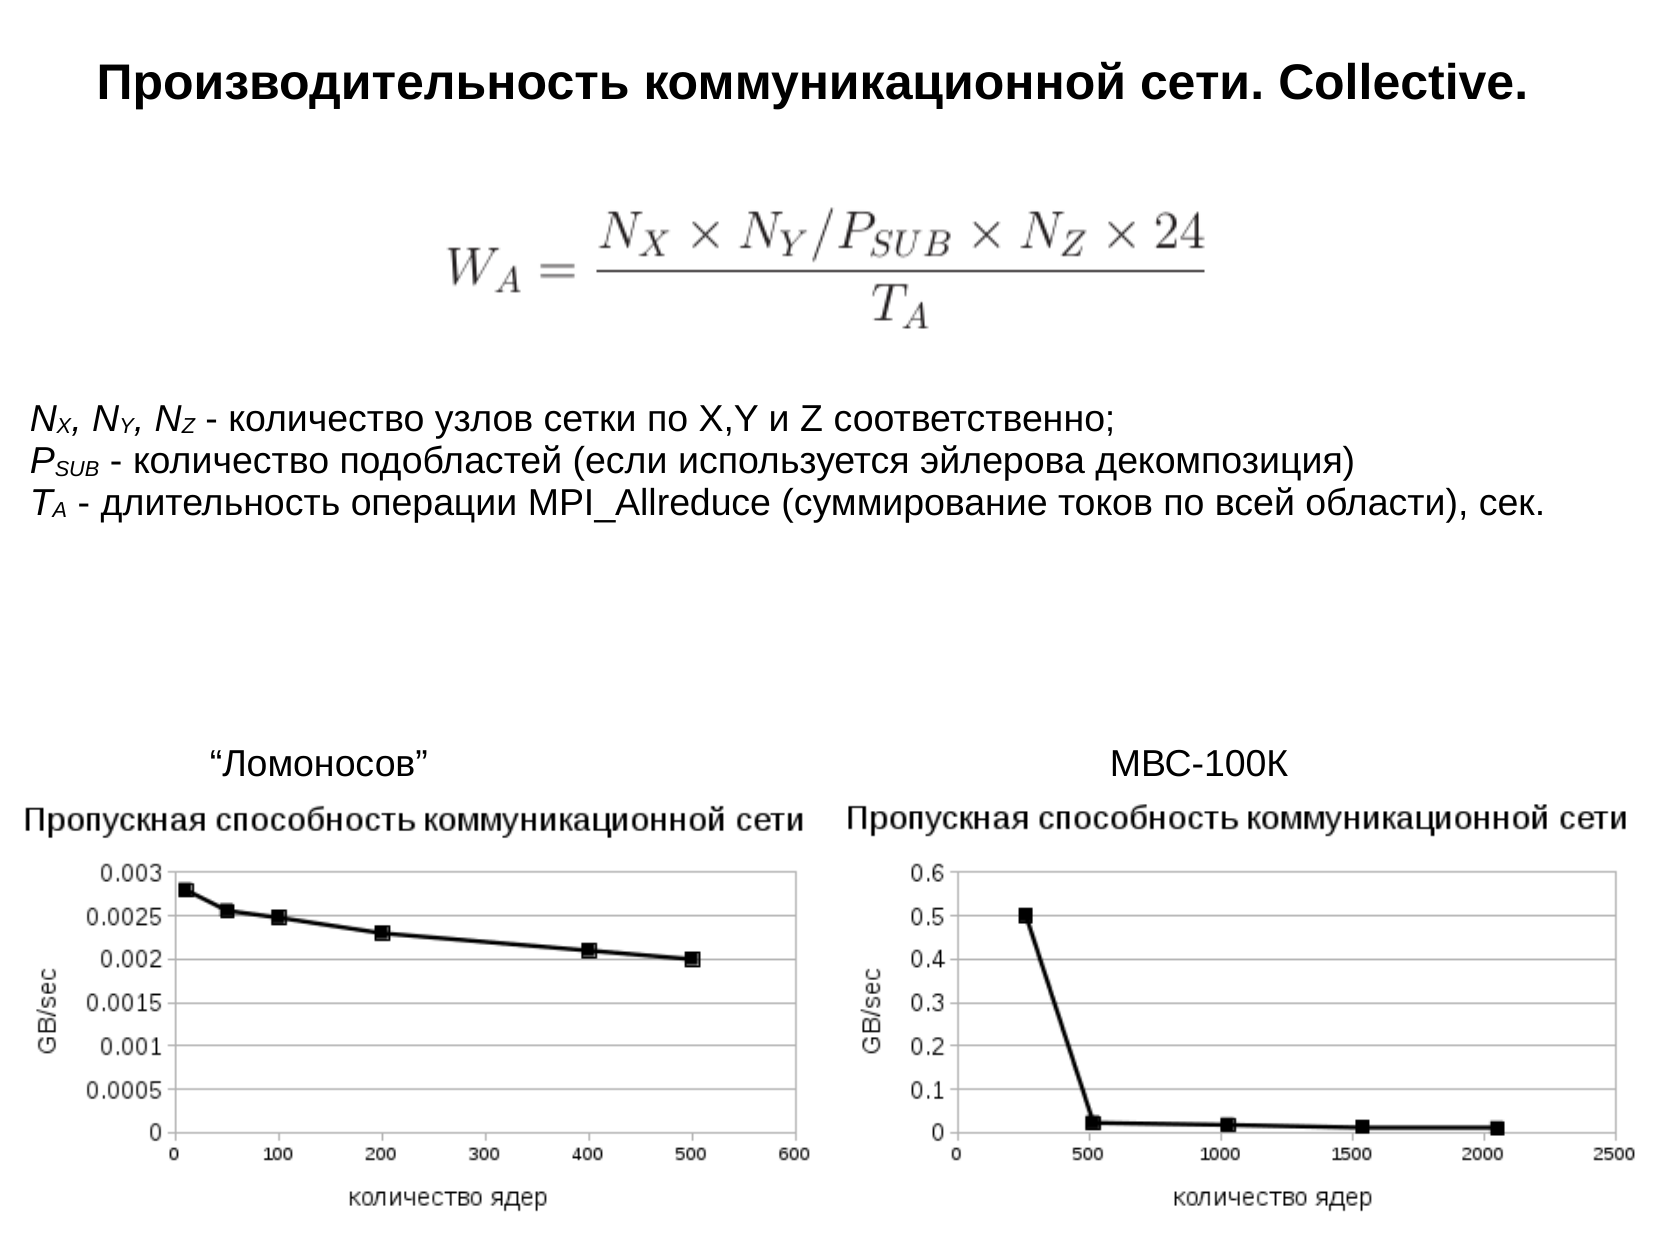

# Производительность коммуникационной сети. Collective.
NX, NY, NZ - количество узлов сетки по X,Y и Z соответственно;
PSUB - количество подобластей (если используется эйлерова декомпозиция)
TA - длительность операции MPI_Allreduce (суммирование токов по всей области), сек.
“Ломоносов”
МВС-100К
25